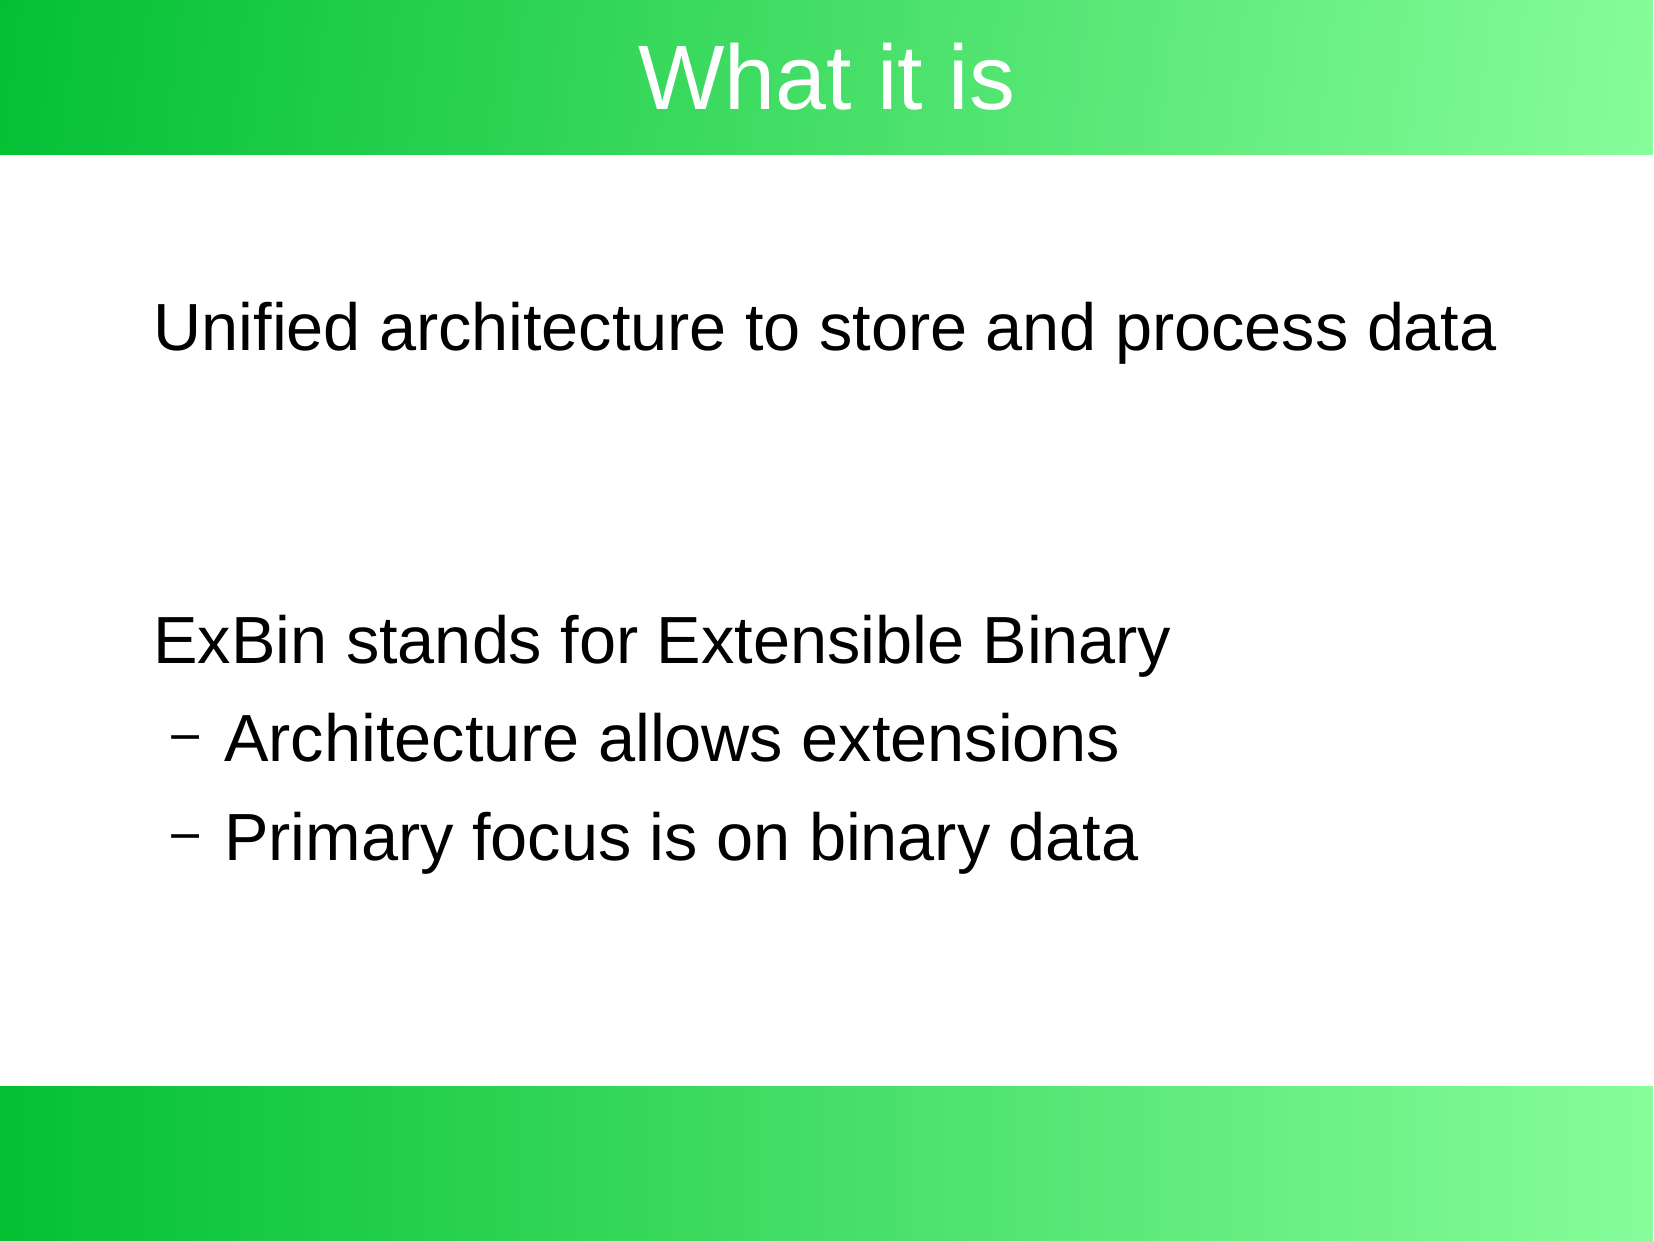

# What it is
Unified architecture to store and process data
ExBin stands for Extensible Binary
Architecture allows extensions
Primary focus is on binary data